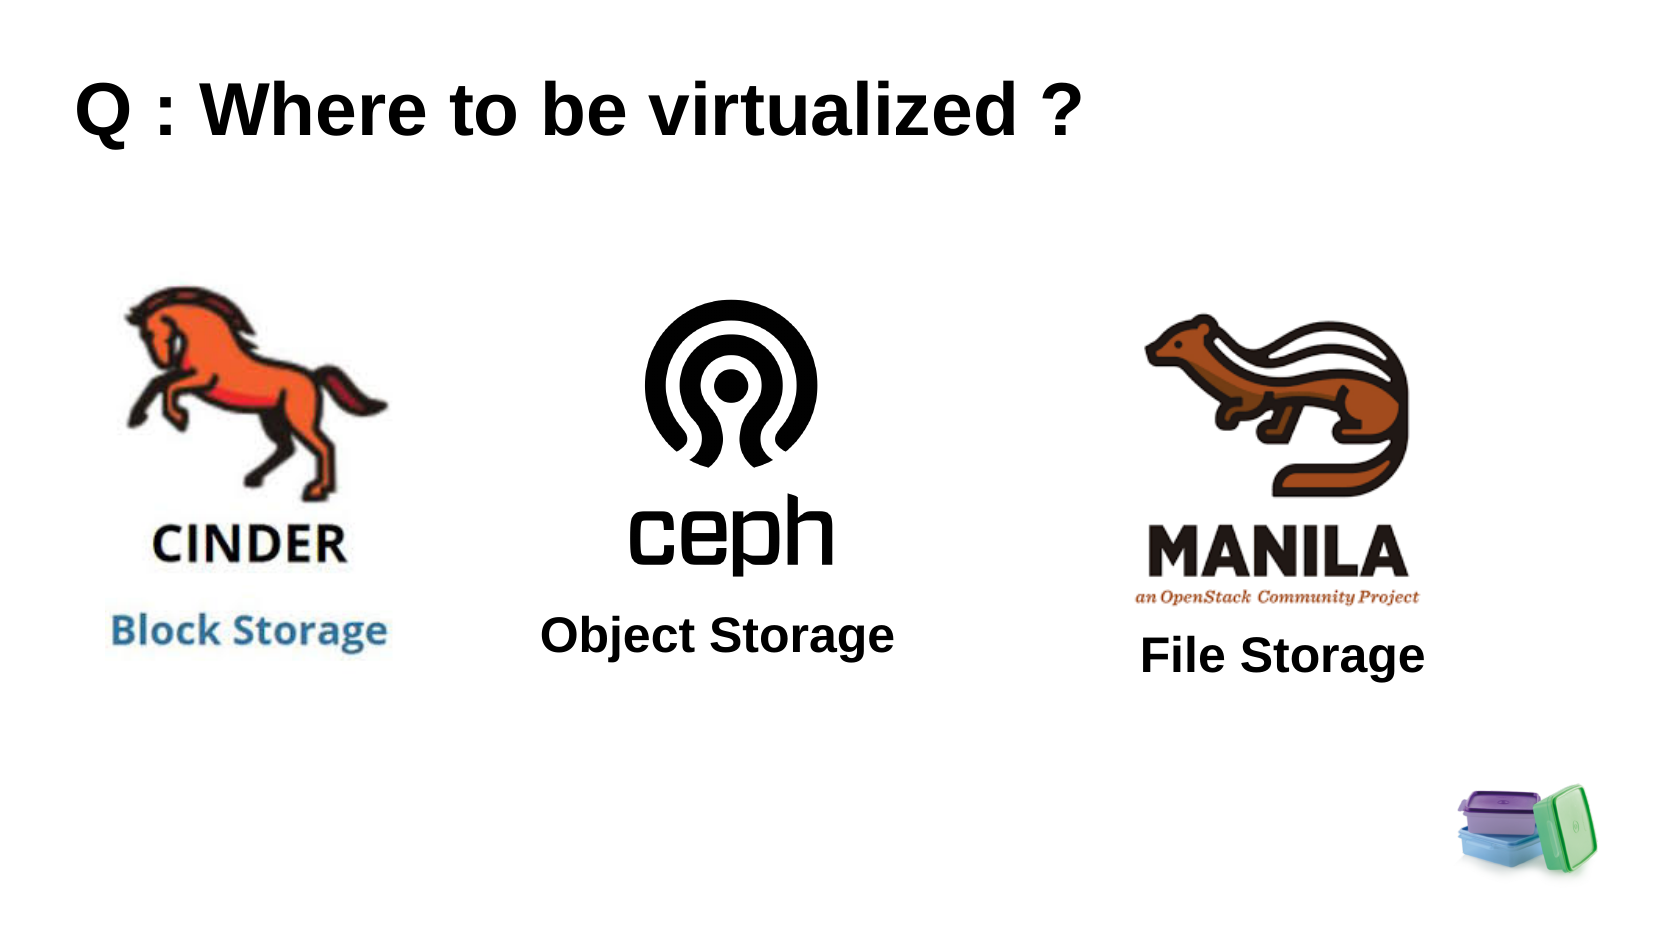

Q : Where to be virtualized ?
Object Storage
File Storage